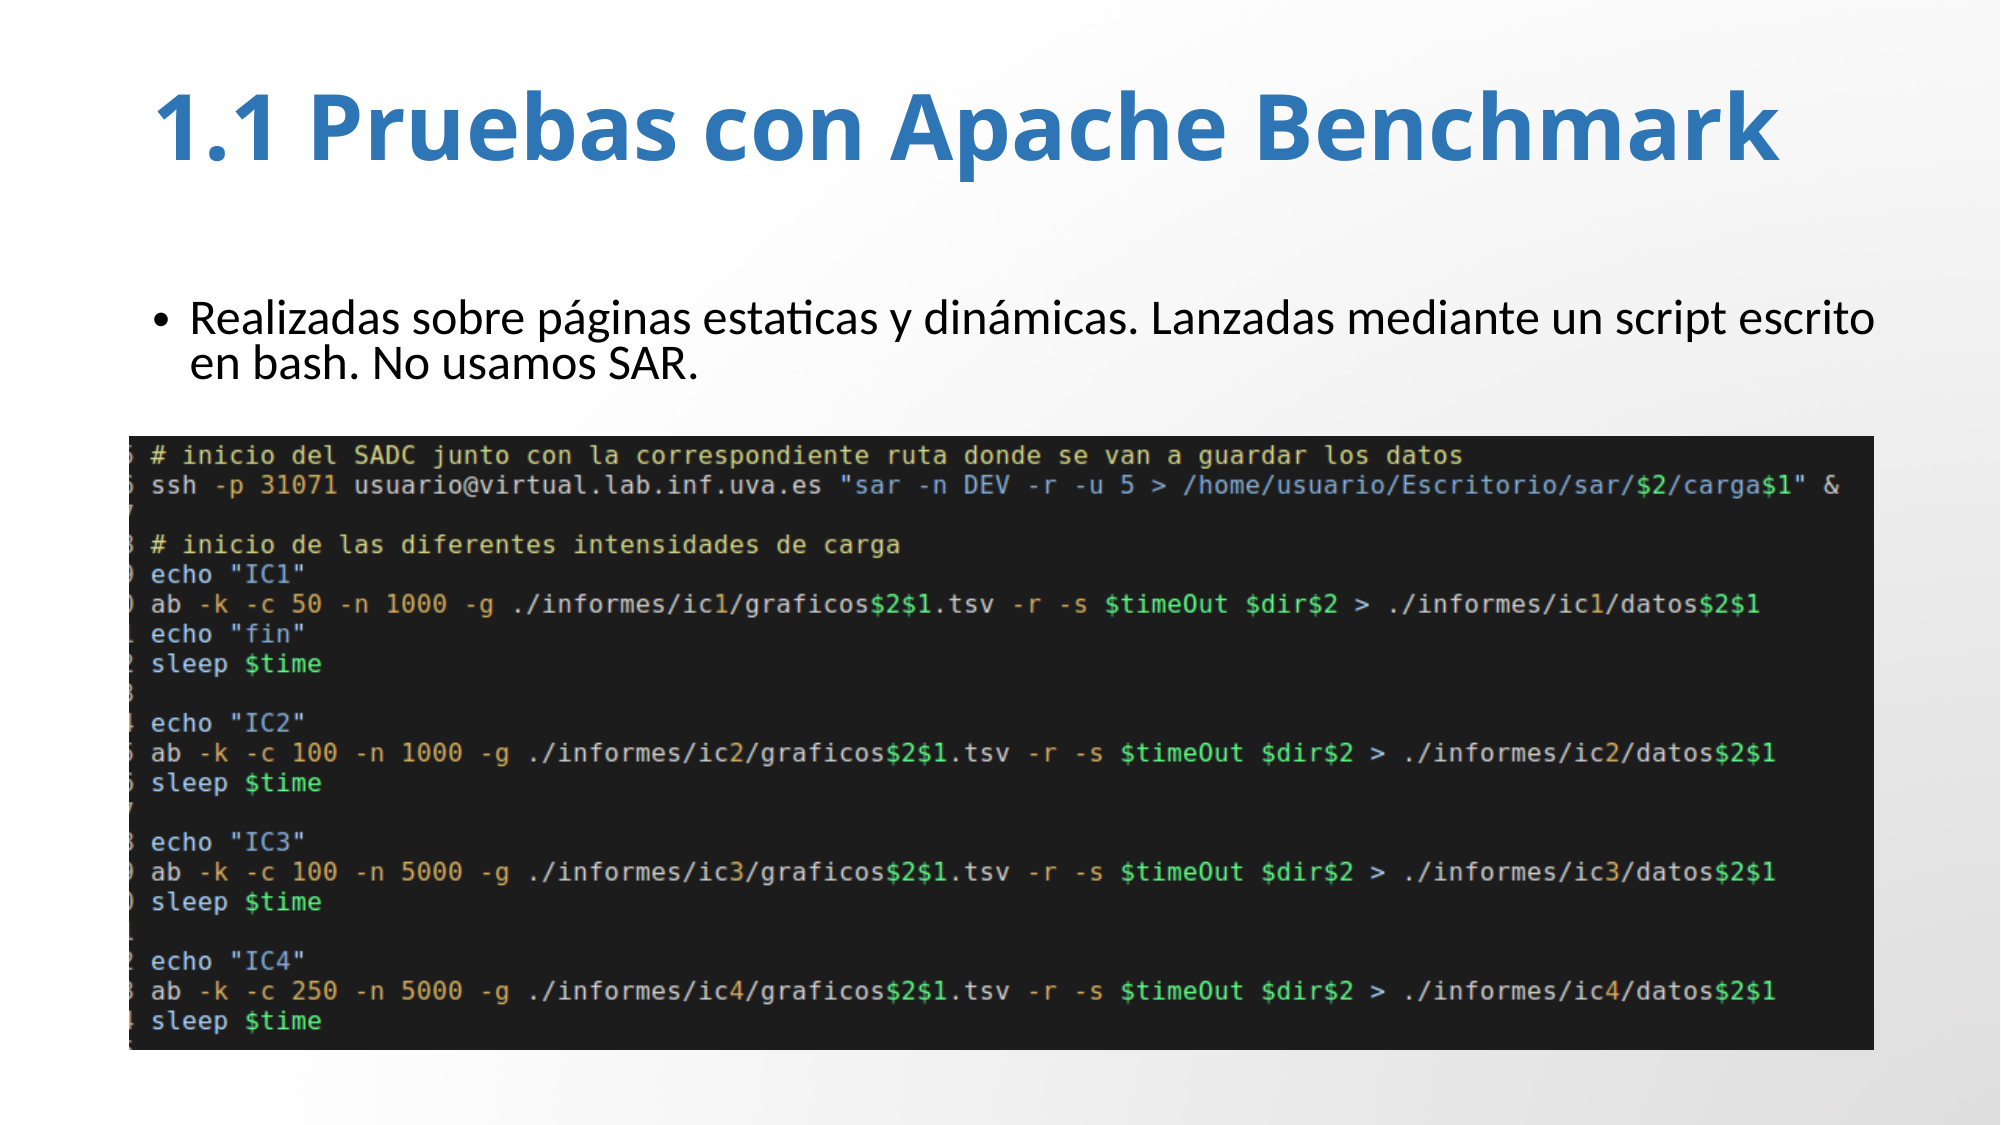

1.1 Pruebas con Apache Benchmark
Realizadas sobre páginas estaticas y dinámicas. Lanzadas mediante un script escrito en bash. No usamos SAR.